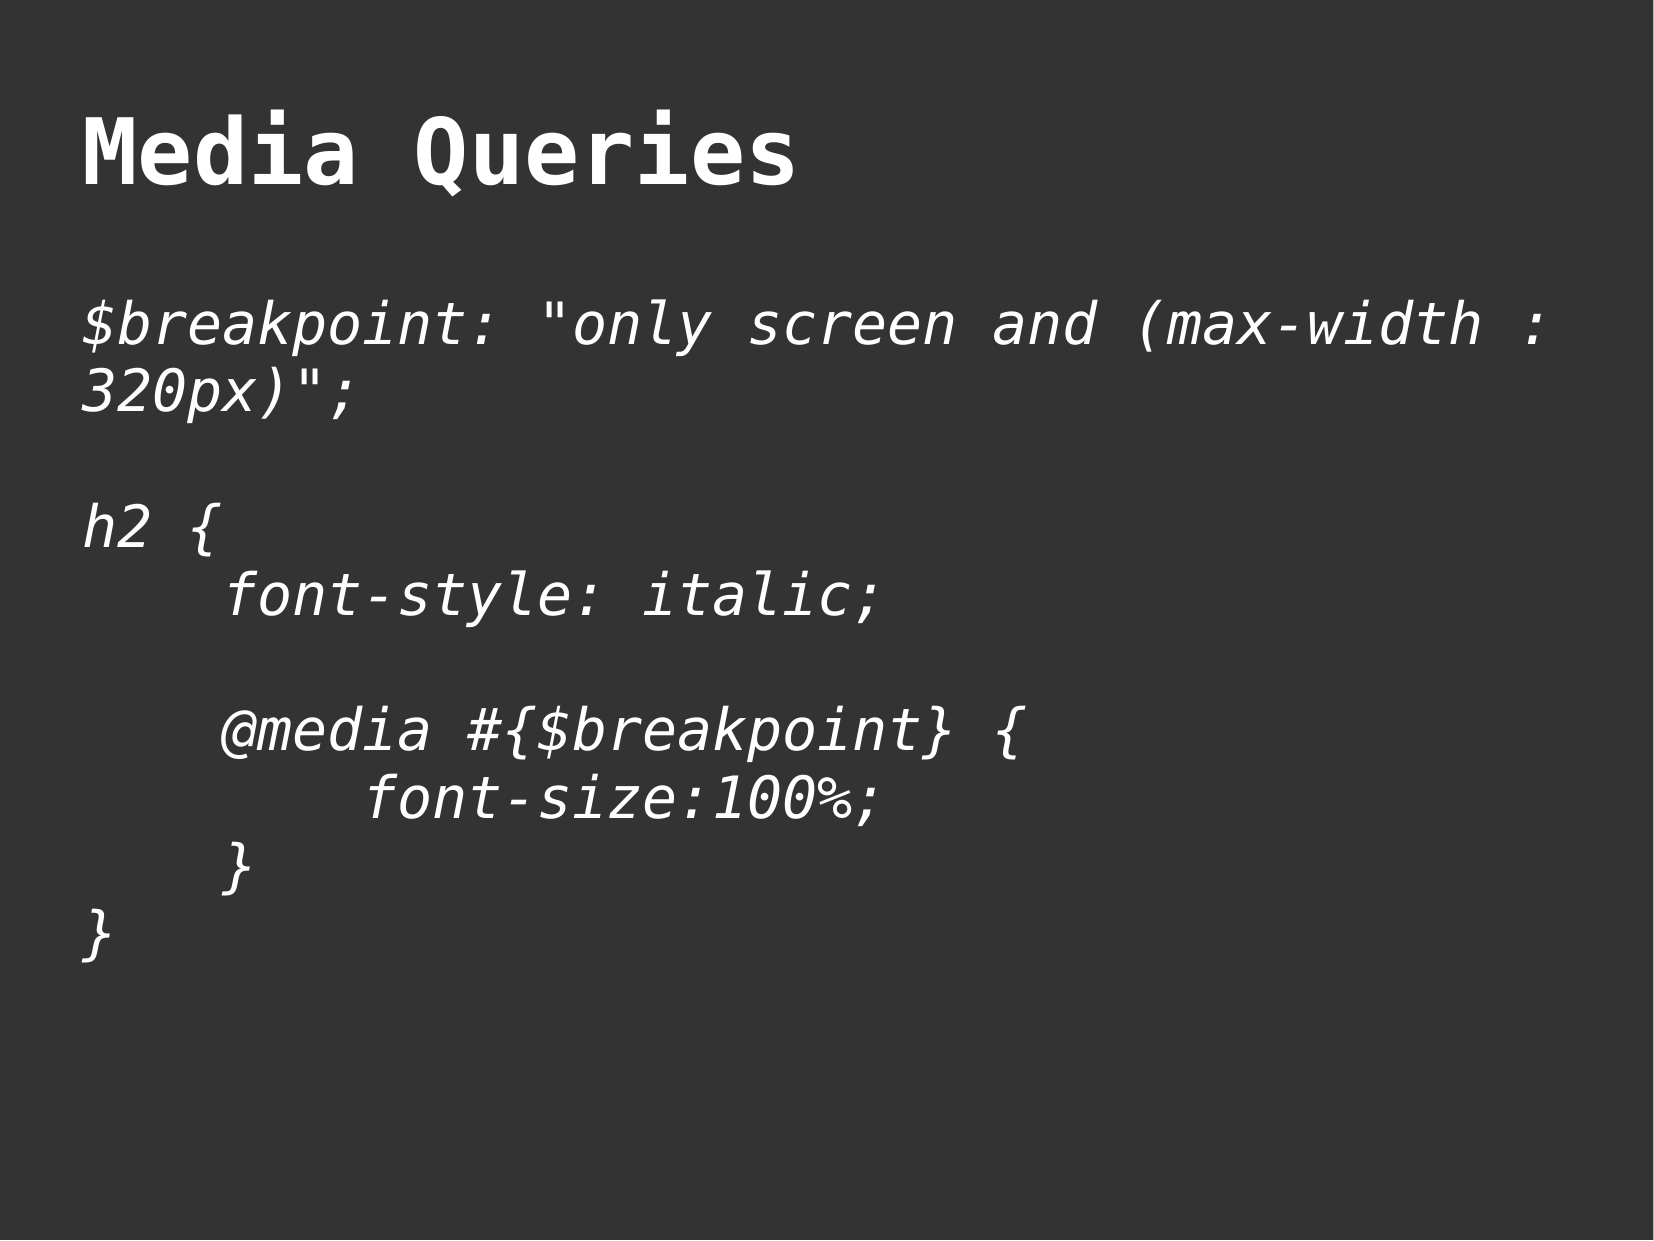

# Media Queries
$breakpoint: "only screen and (max-width : 320px)";
h2 {
 font-style: italic;
 @media #{$breakpoint} {
 font-size:100%;
 }
}